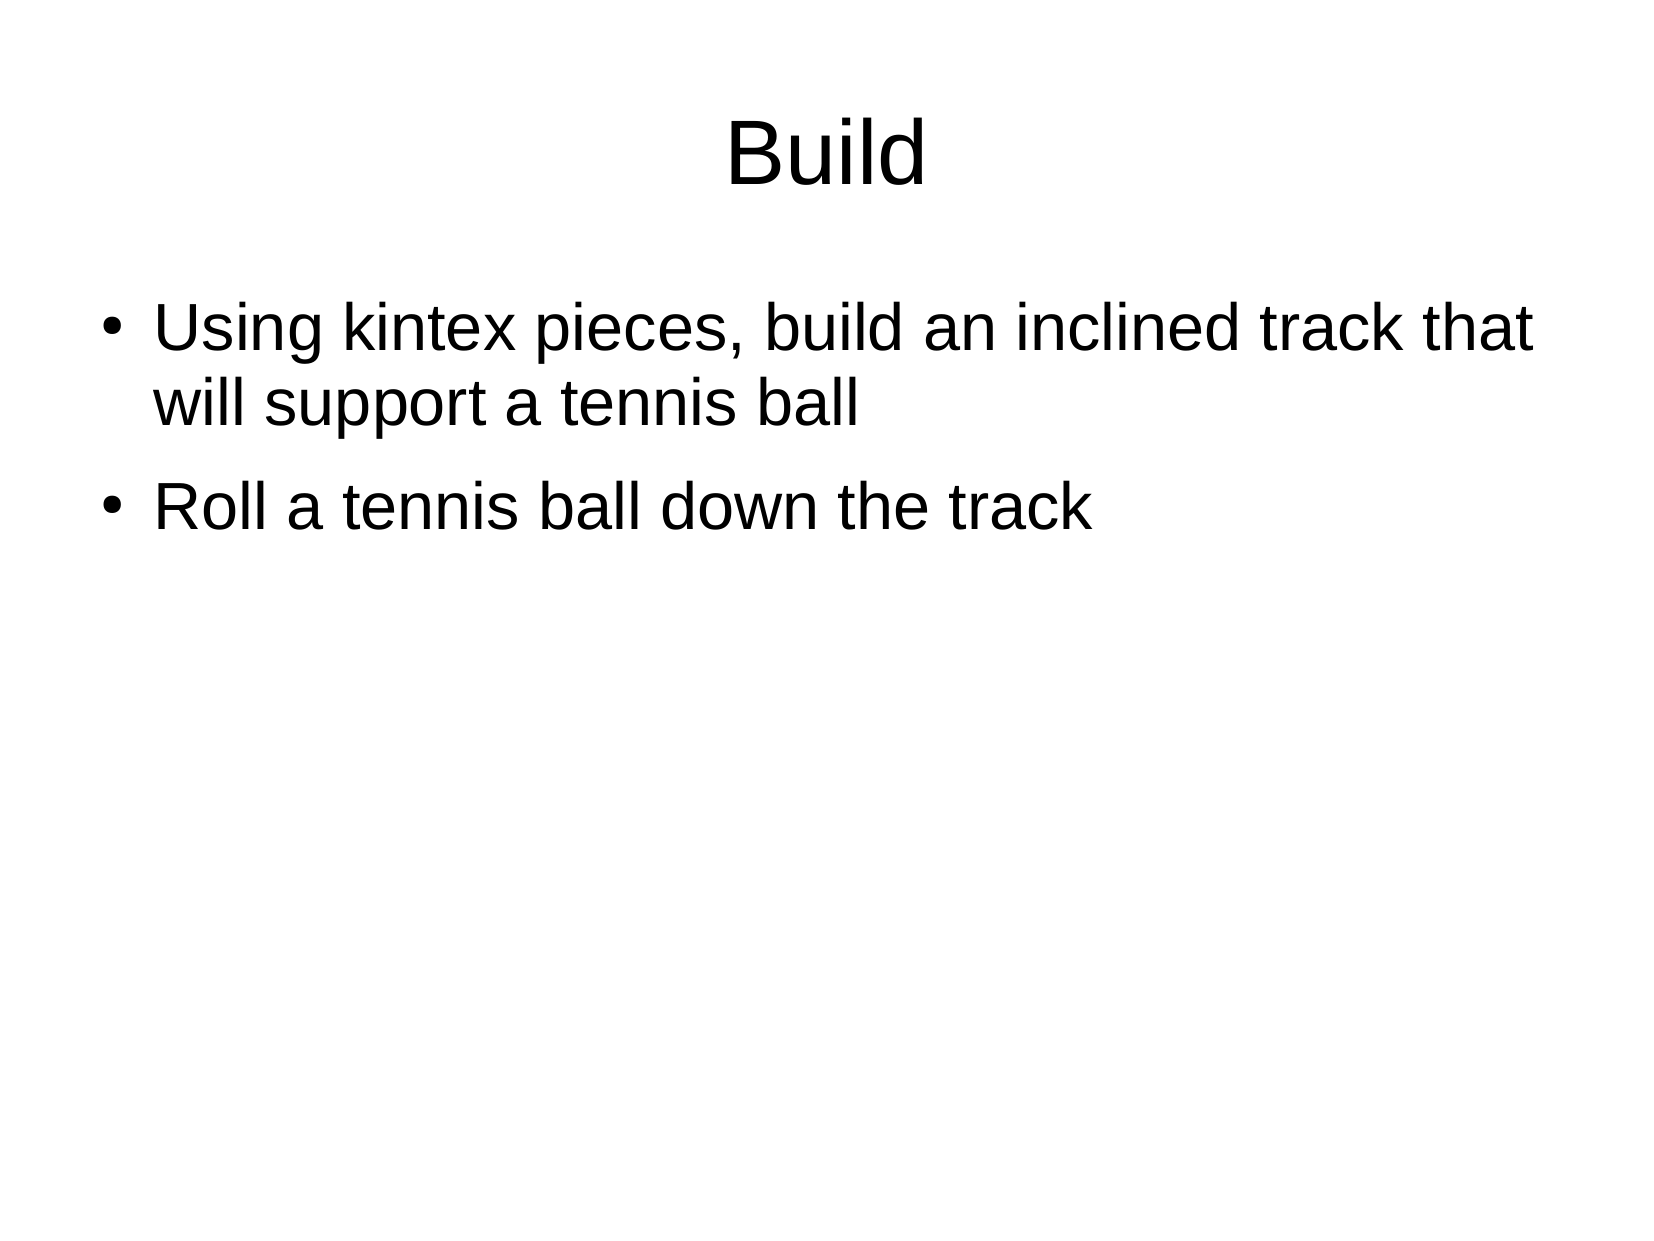

# Build
Using kintex pieces, build an inclined track that will support a tennis ball
Roll a tennis ball down the track